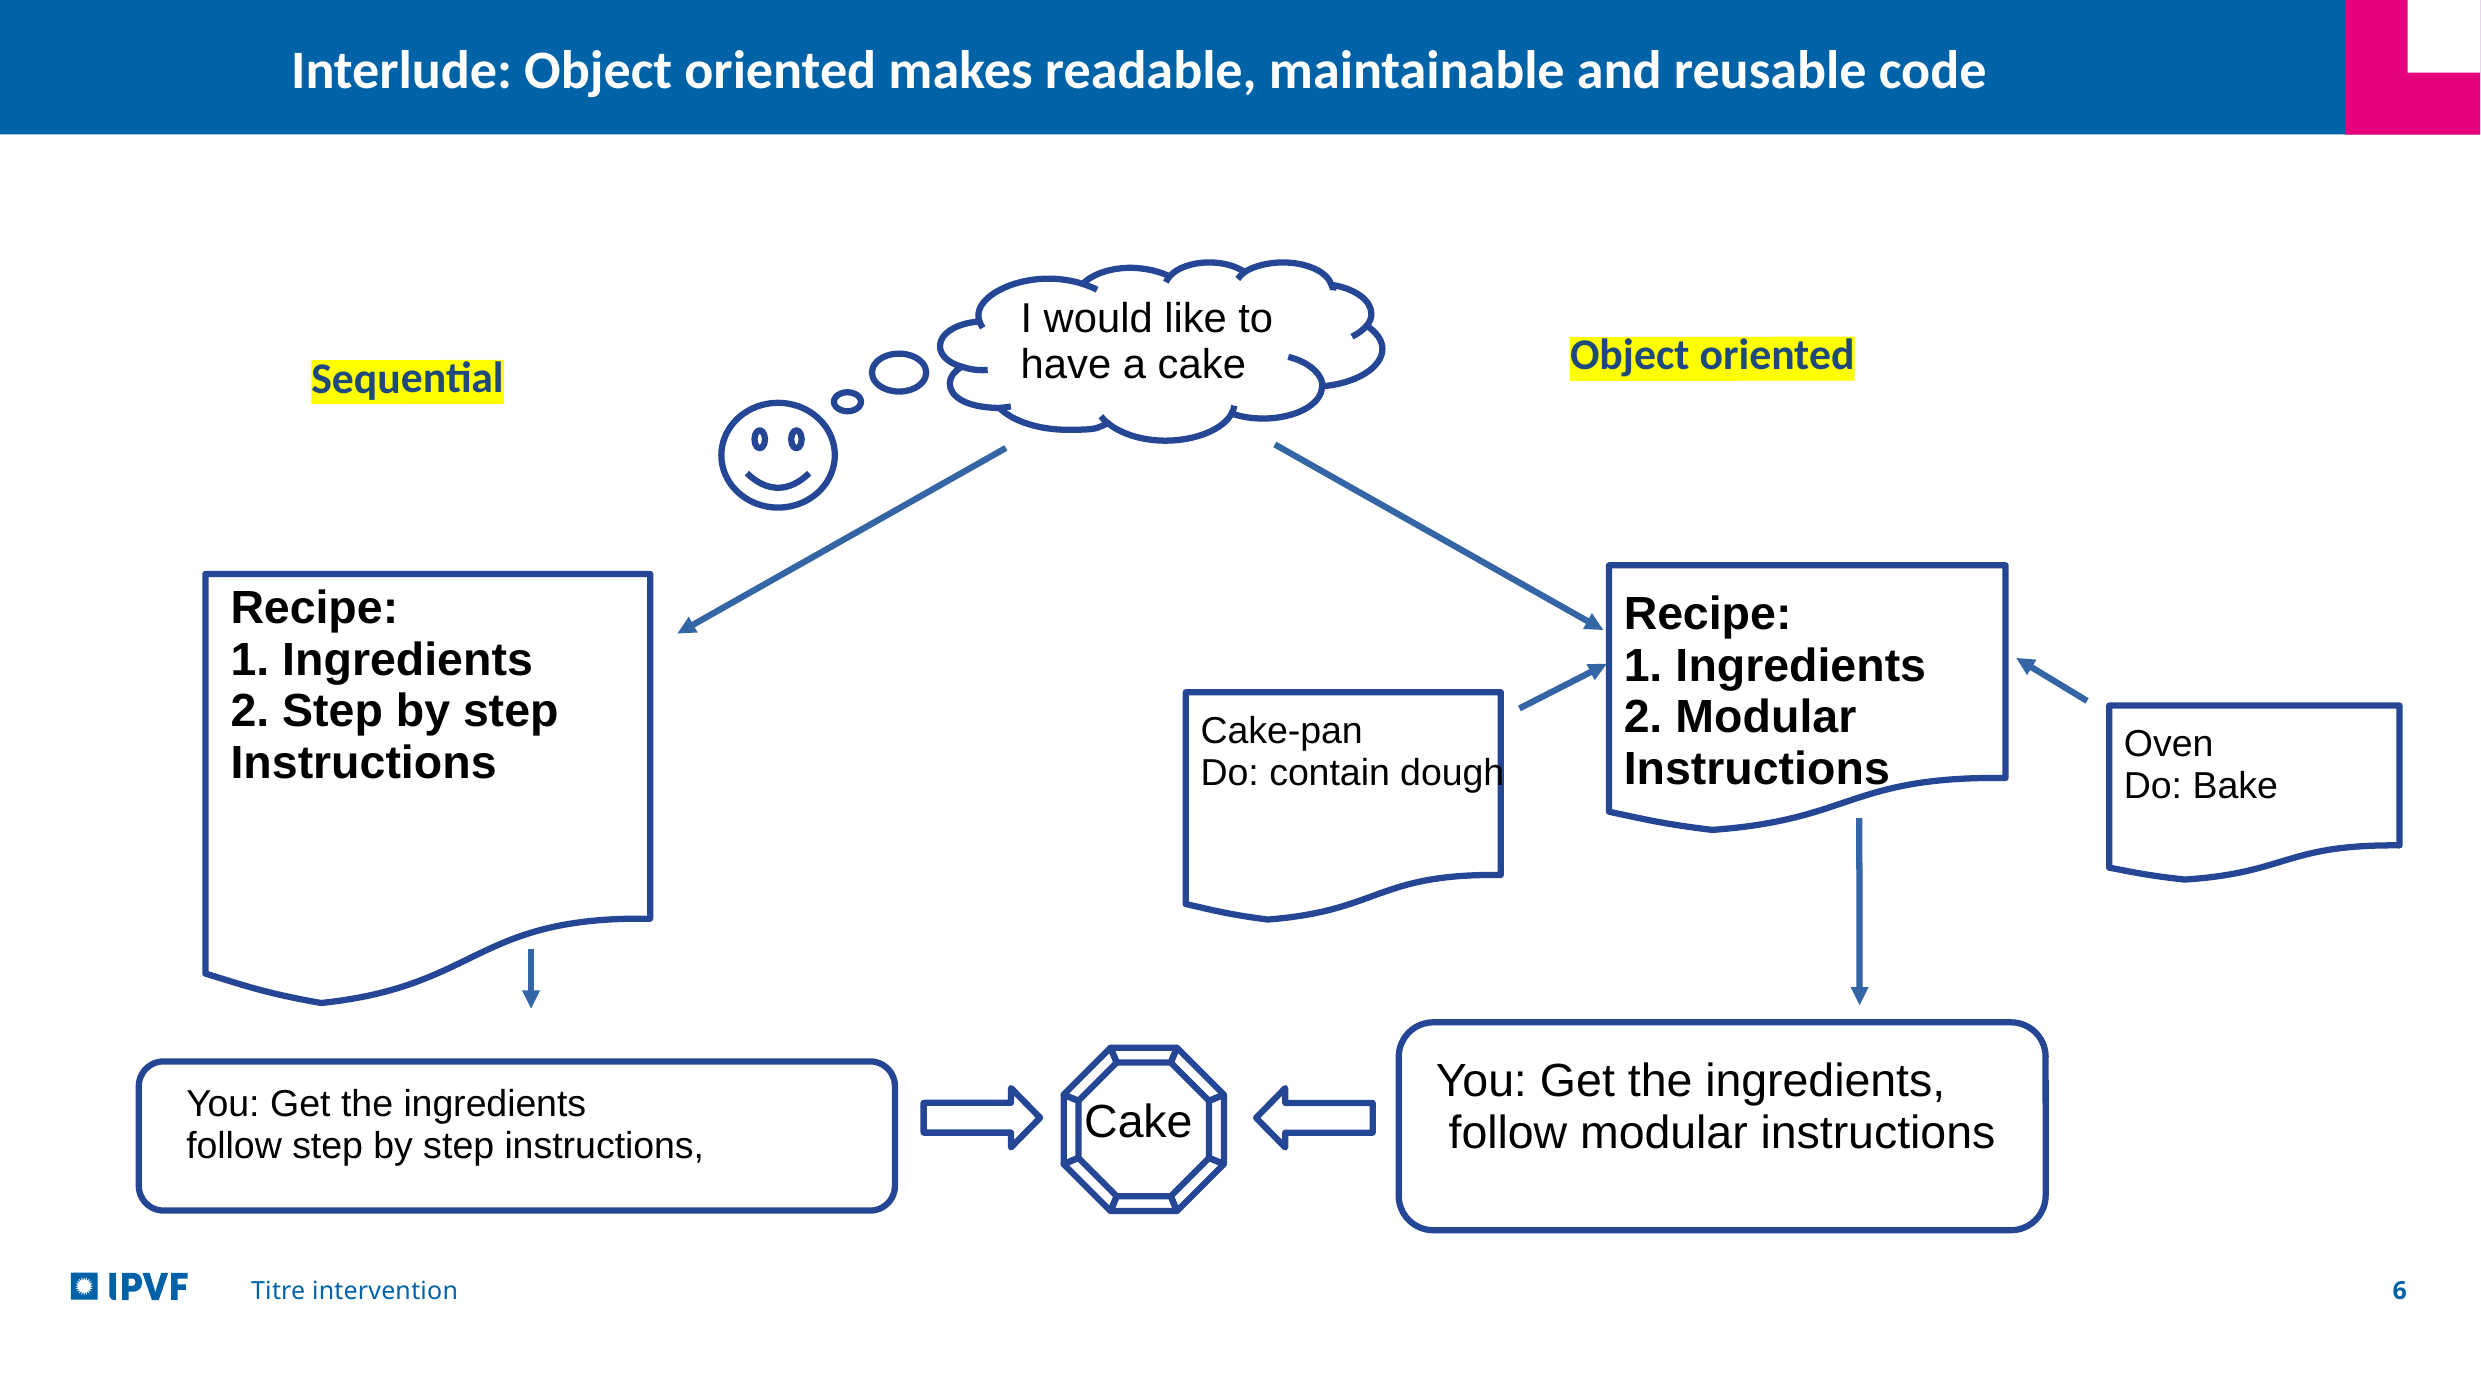

# Interlude: Object oriented makes readable, maintainable and reusable code
I would like to have a cake
Object oriented
Sequential
Recipe:
1. Ingredients
2. Step by step Instructions
Recipe:
1. Ingredients
2. Modular Instructions
Cake-pan
Do: contain dough
Oven
Do: Bake
You: Get the ingredients,
 follow modular instructions
You: Get the ingredients
follow step by step instructions,
Cake
6